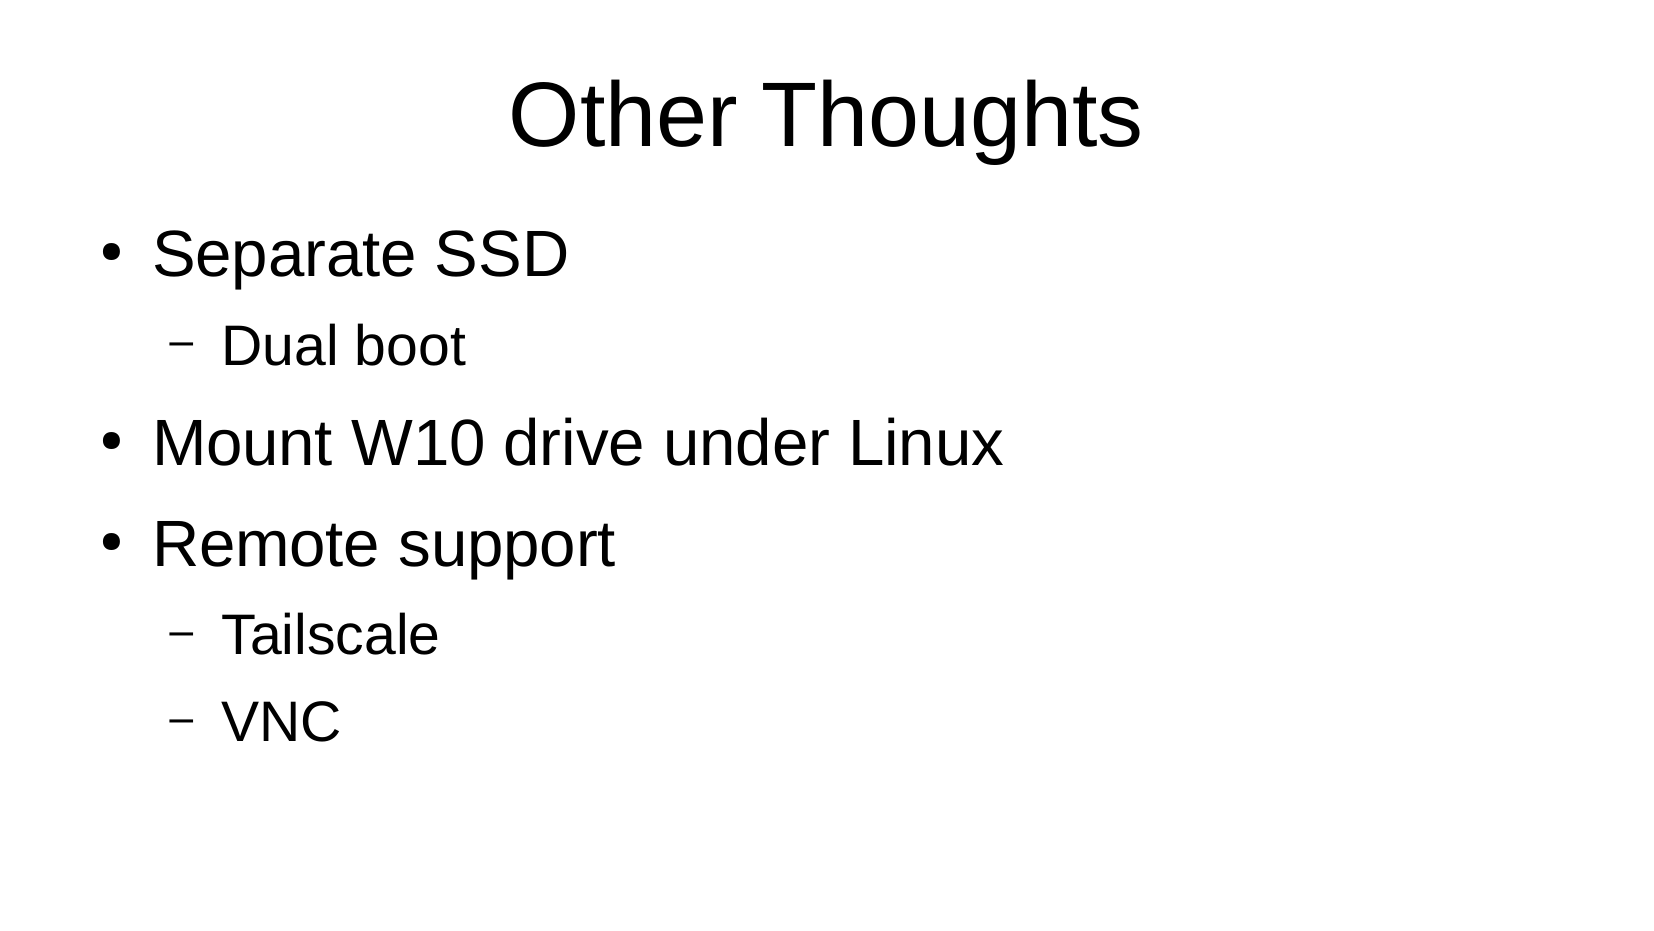

# Other Thoughts
Separate SSD
Dual boot
Mount W10 drive under Linux
Remote support
Tailscale
VNC